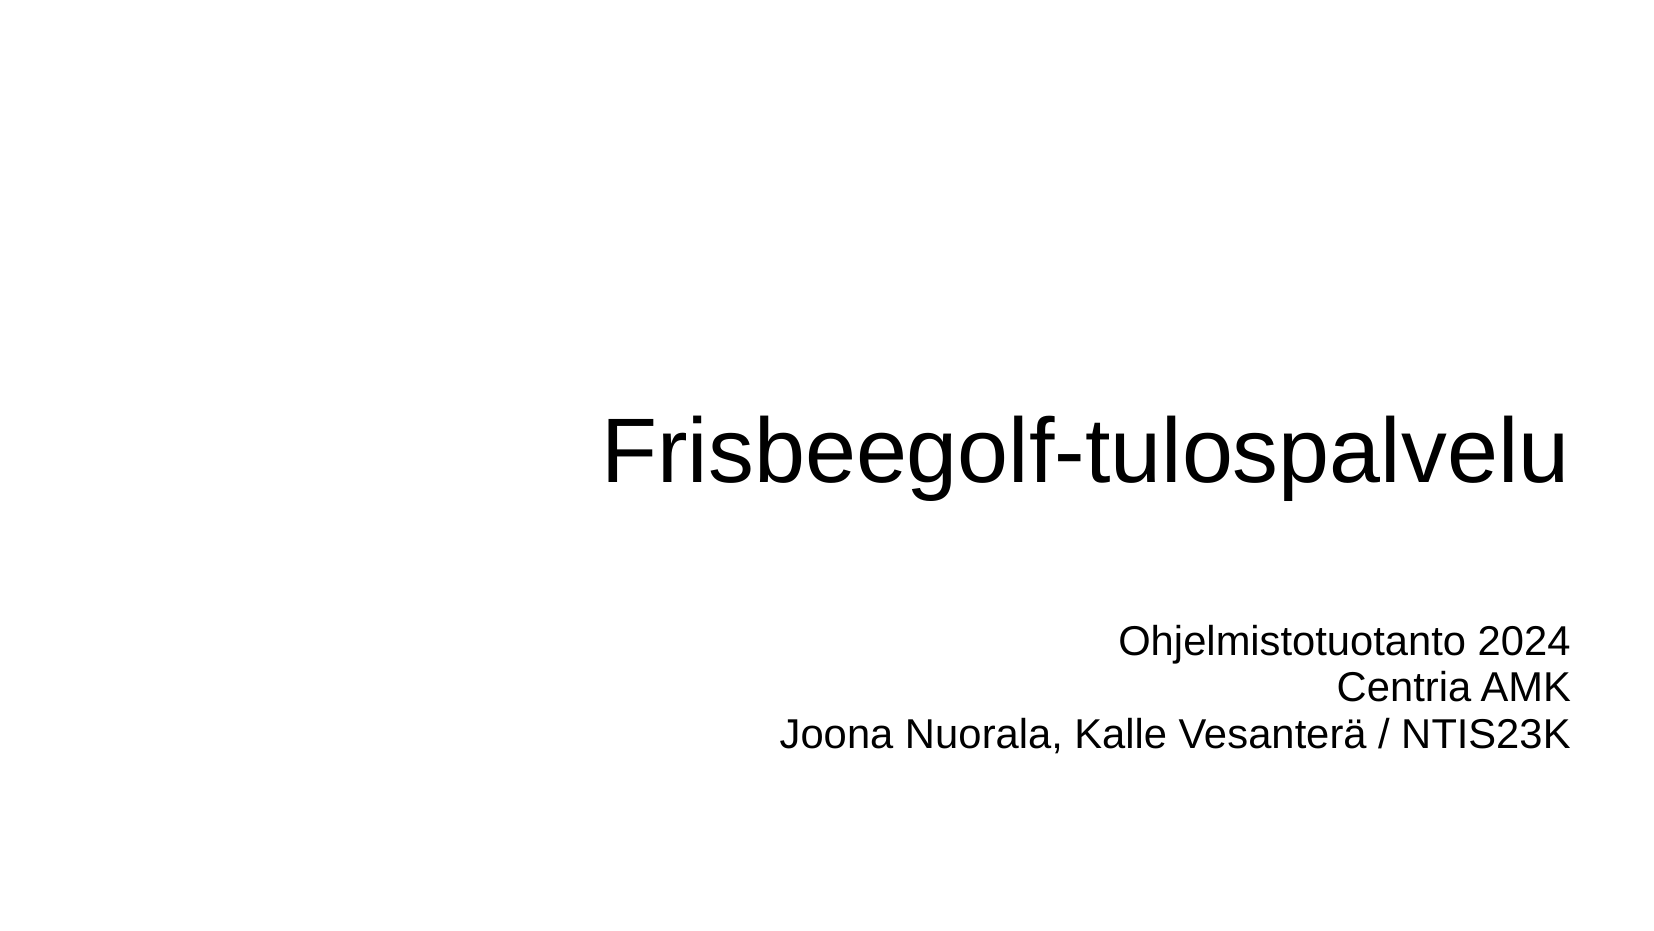

# Frisbeegolf-tulospalvelu
Ohjelmistotuotanto 2024
Centria AMK
Joona Nuorala, Kalle Vesanterä / NTIS23K